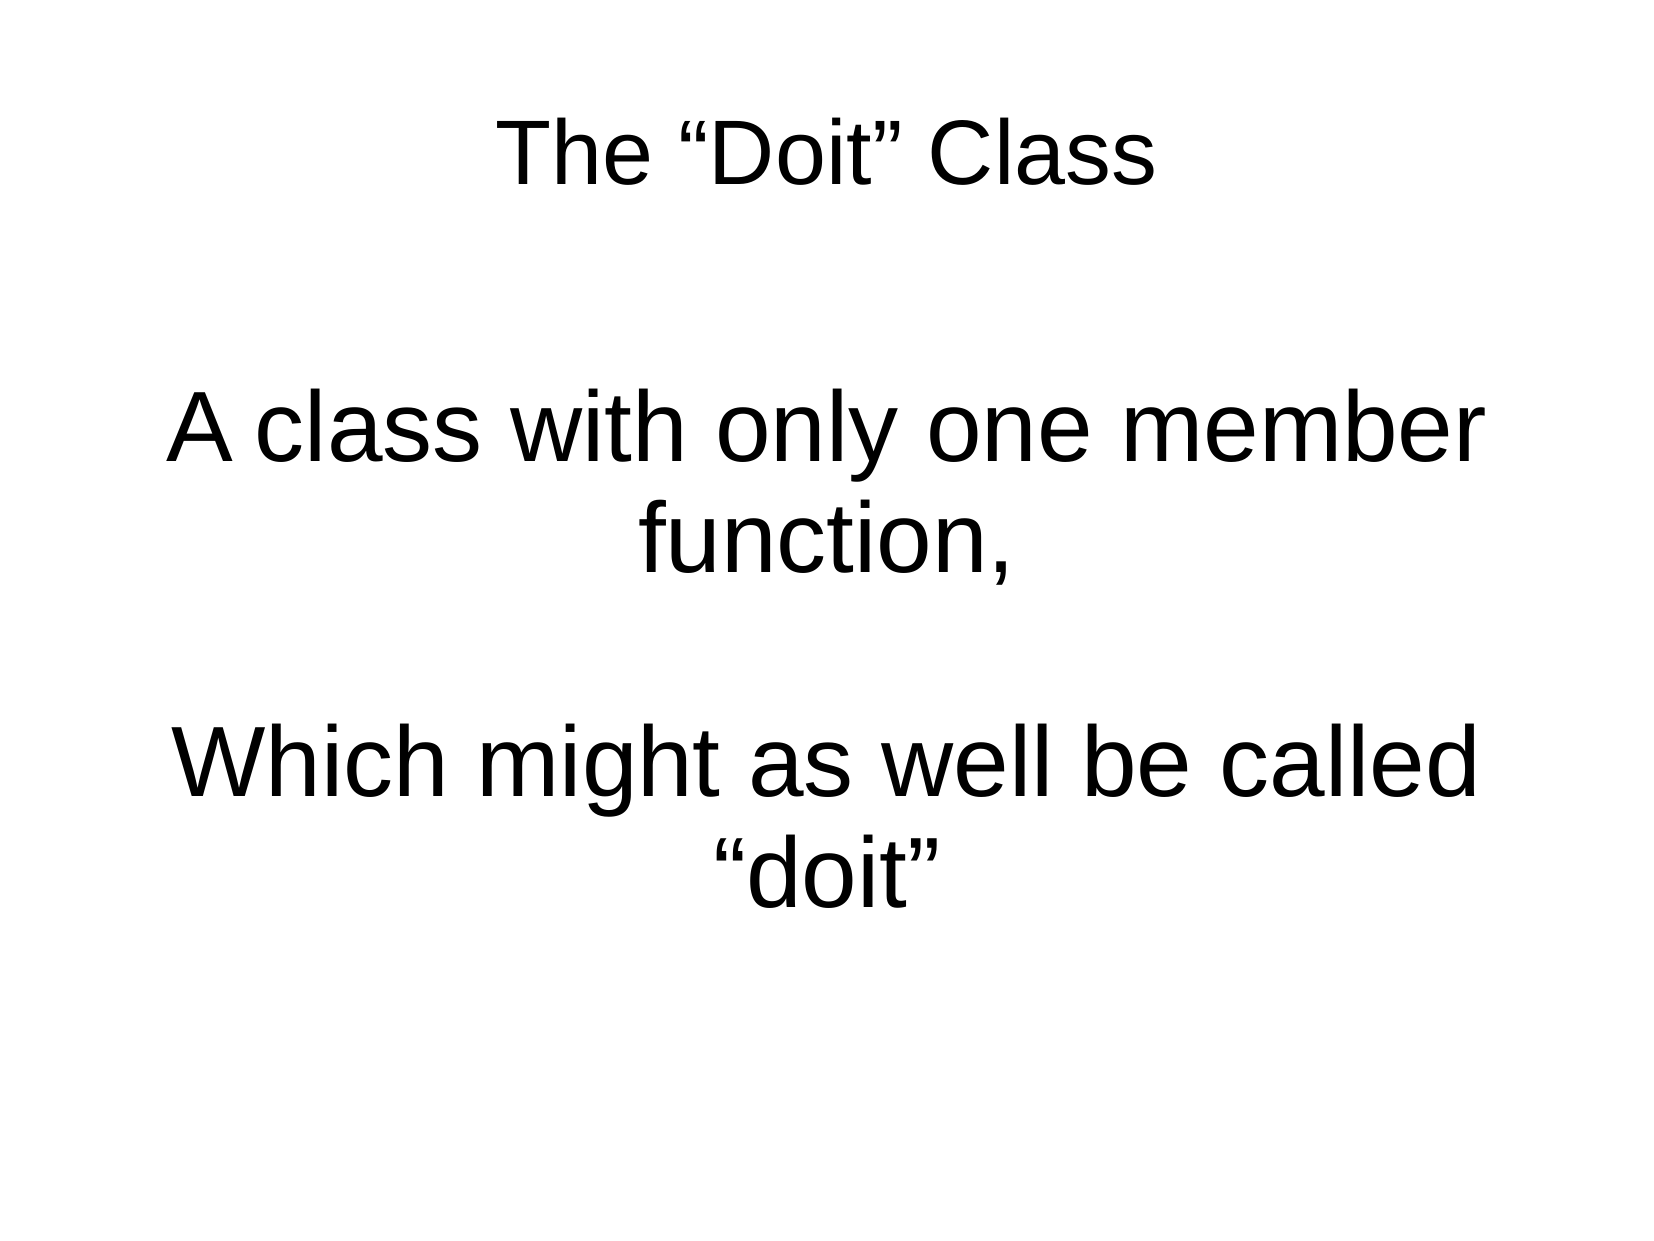

# The “Doit” Class
A class with only one member function,
Which might as well be called
“doit”